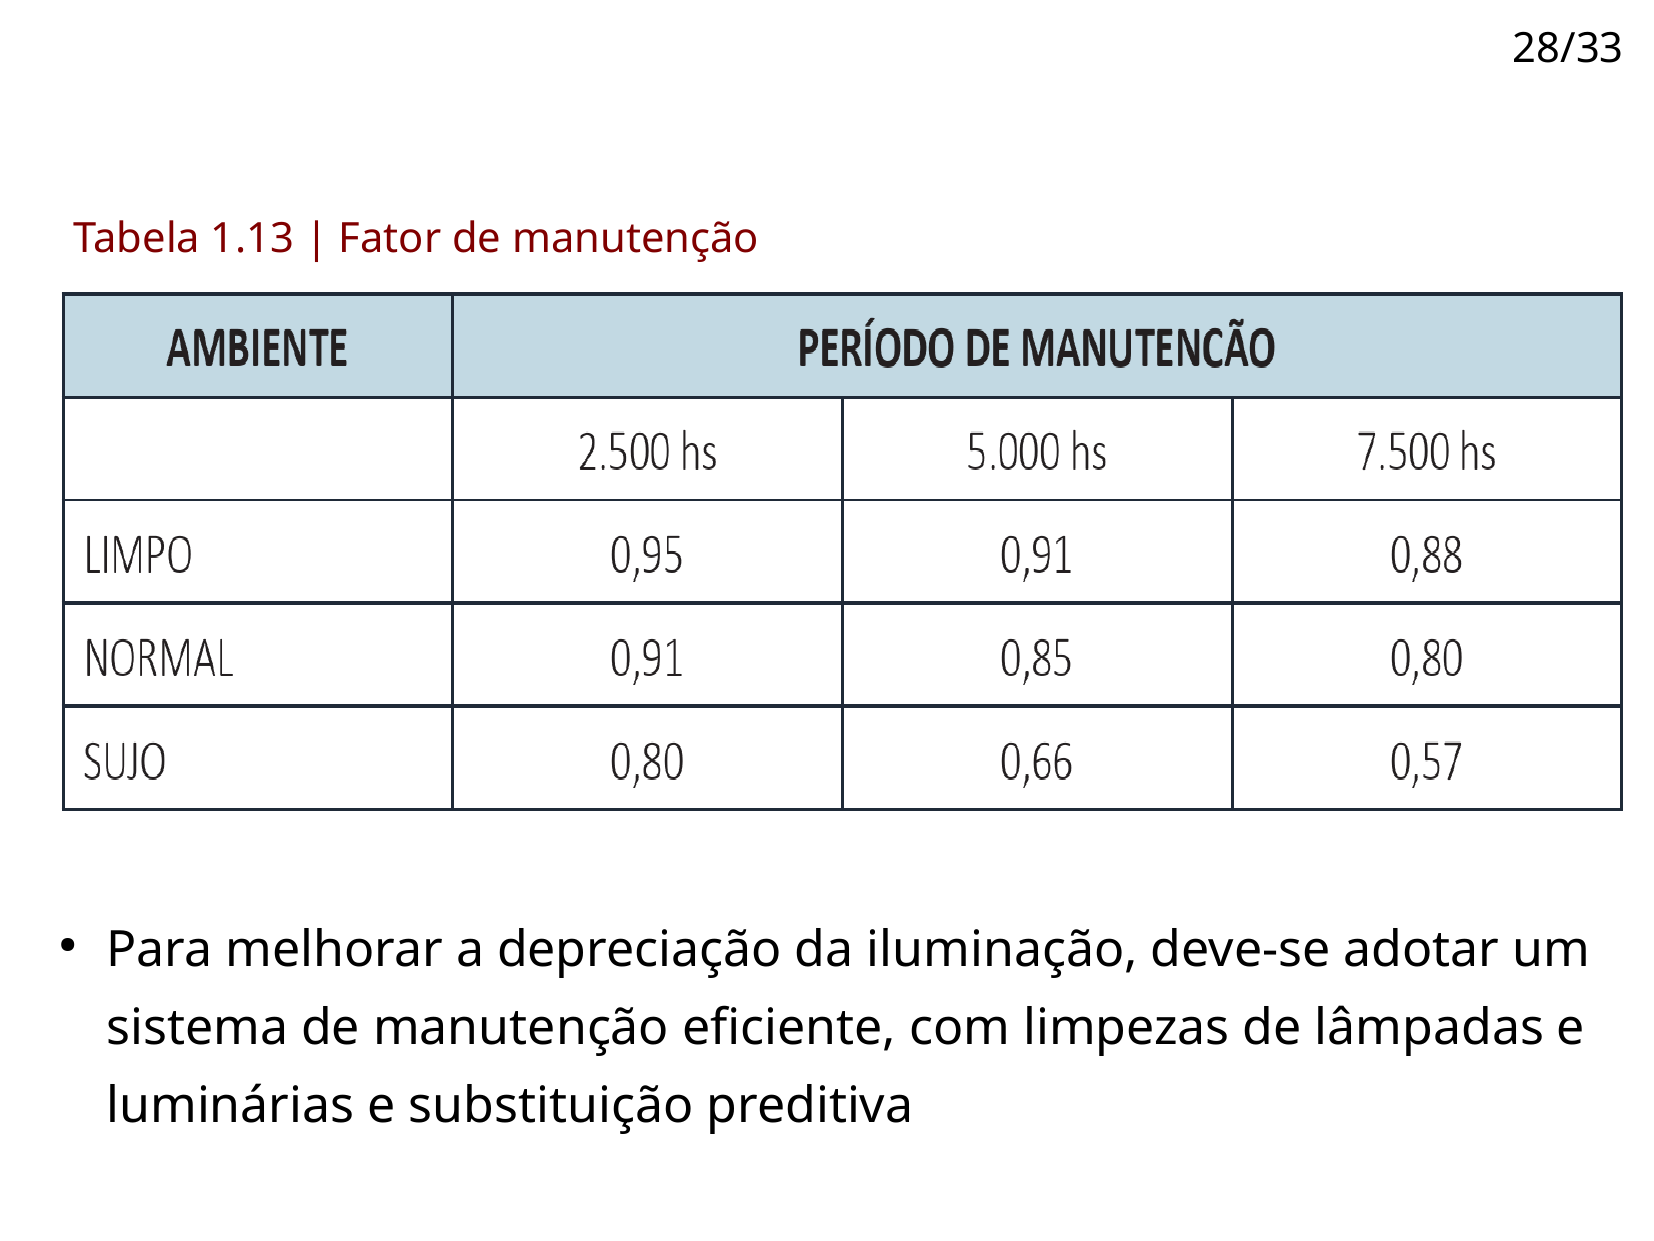

28
#
Tabela 1.13 | Fator de manutenção
Para melhorar a depreciação da iluminação, deve-se adotar um sistema de manutenção eficiente, com limpezas de lâmpadas e luminárias e substituição preditiva